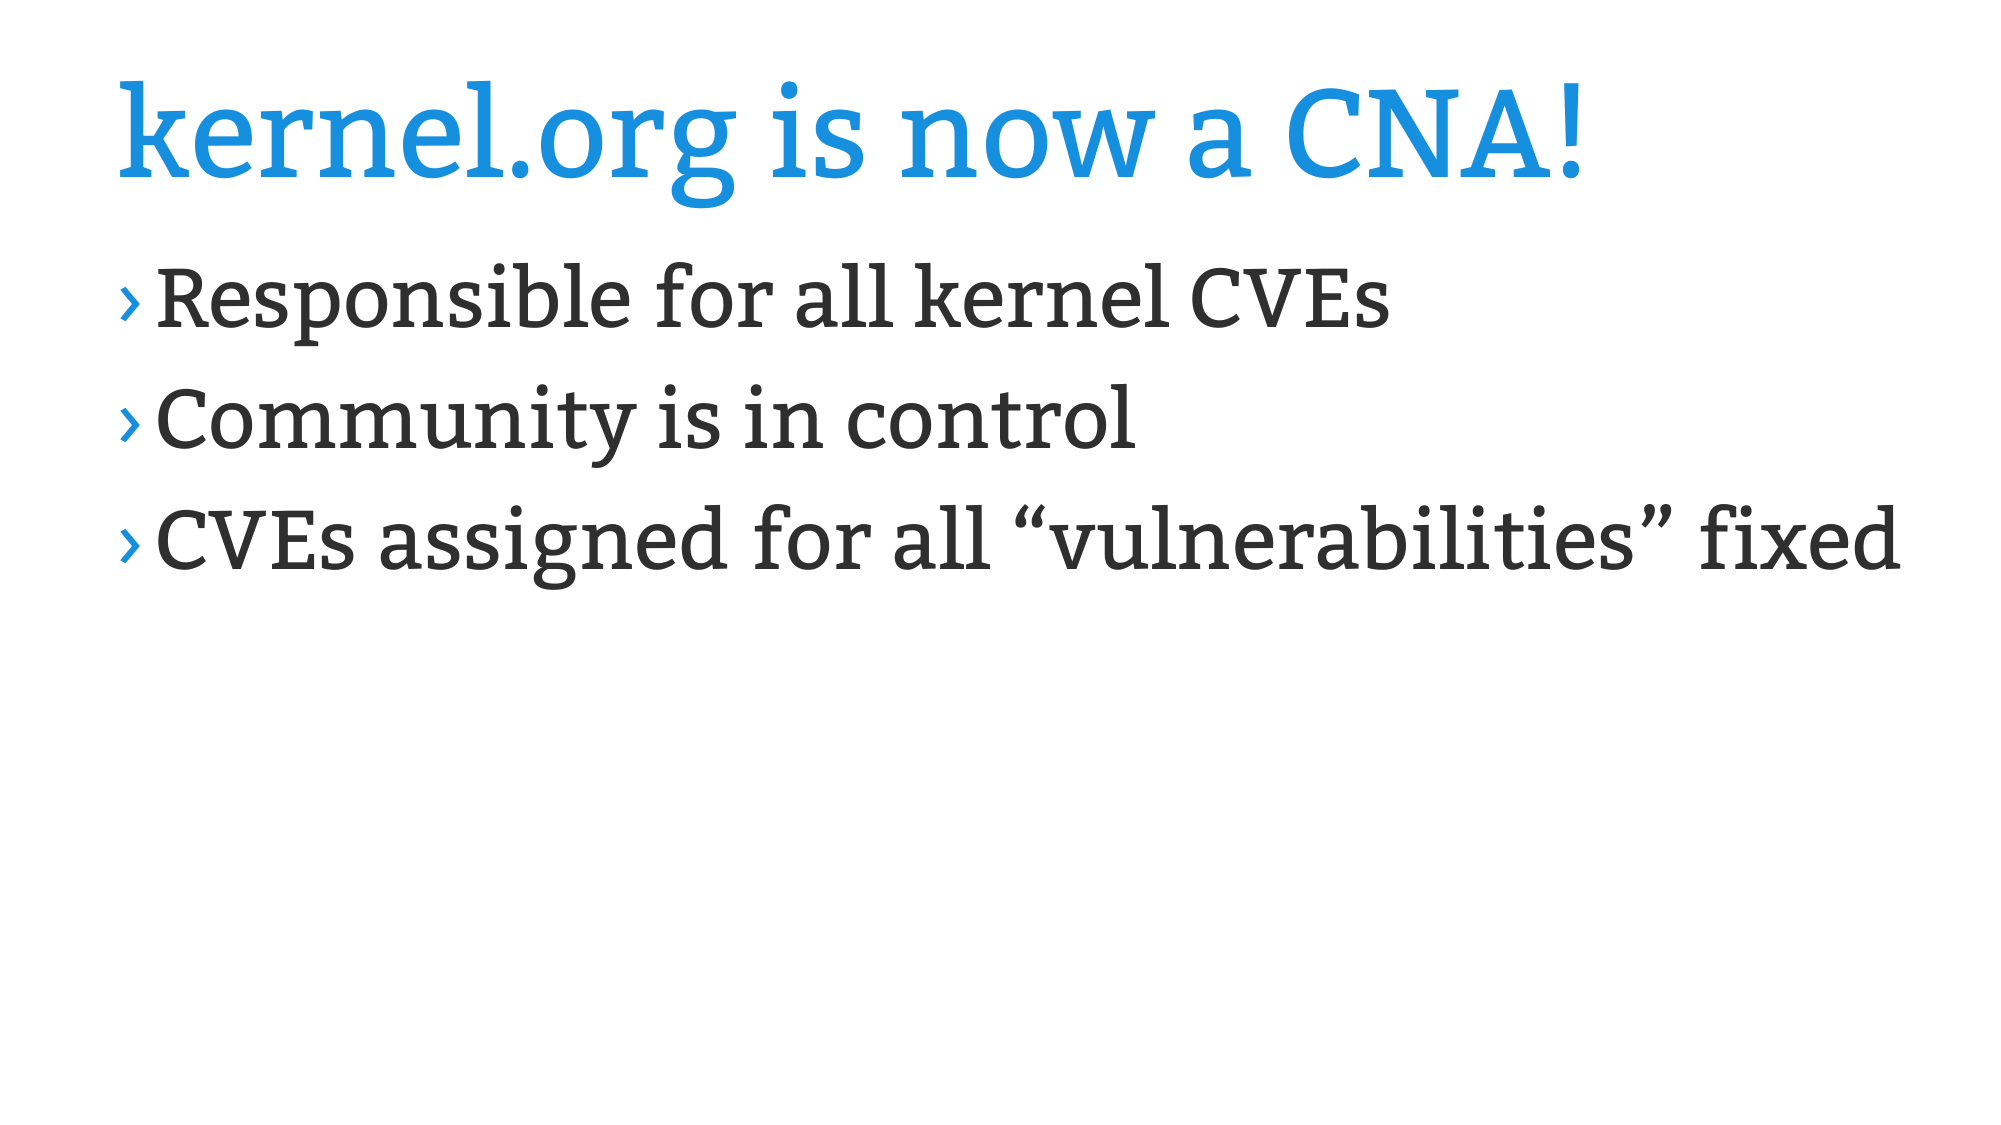

# kernel.org is now a CNA!
Responsible for all kernel CVEs
Community is in control
CVEs assigned for all “vulnerabilities” fixed